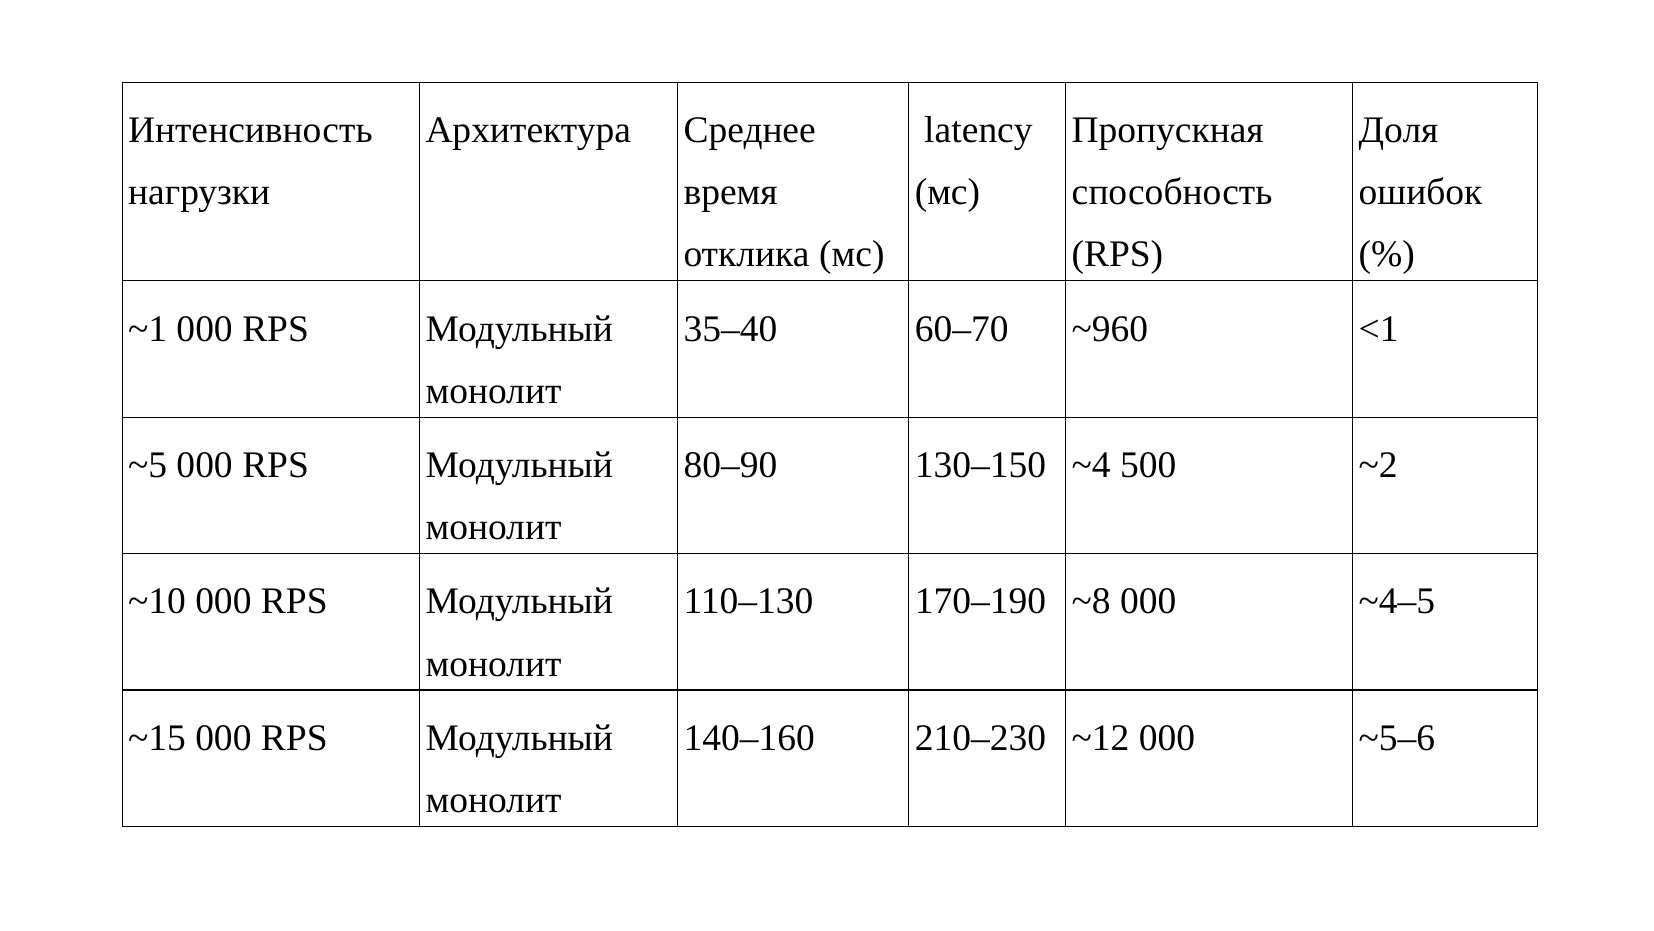

| Интенсивность нагрузки | Архитектура | Среднее время отклика (мс) | latency (мс) | Пропускная способность (RPS) | Доля ошибок (%) |
| --- | --- | --- | --- | --- | --- |
| ~1 000 RPS | Модульный монолит | 35–40 | 60–70 | ~960 | <1 |
| ~5 000 RPS | Модульный монолит | 80–90 | 130–150 | ~4 500 | ~2 |
| ~10 000 RPS | Модульный монолит | 110–130 | 170–190 | ~8 000 | ~4–5 |
| ~15 000 RPS | Модульный монолит | 140–160 | 210–230 | ~12 000 | ~5–6 |